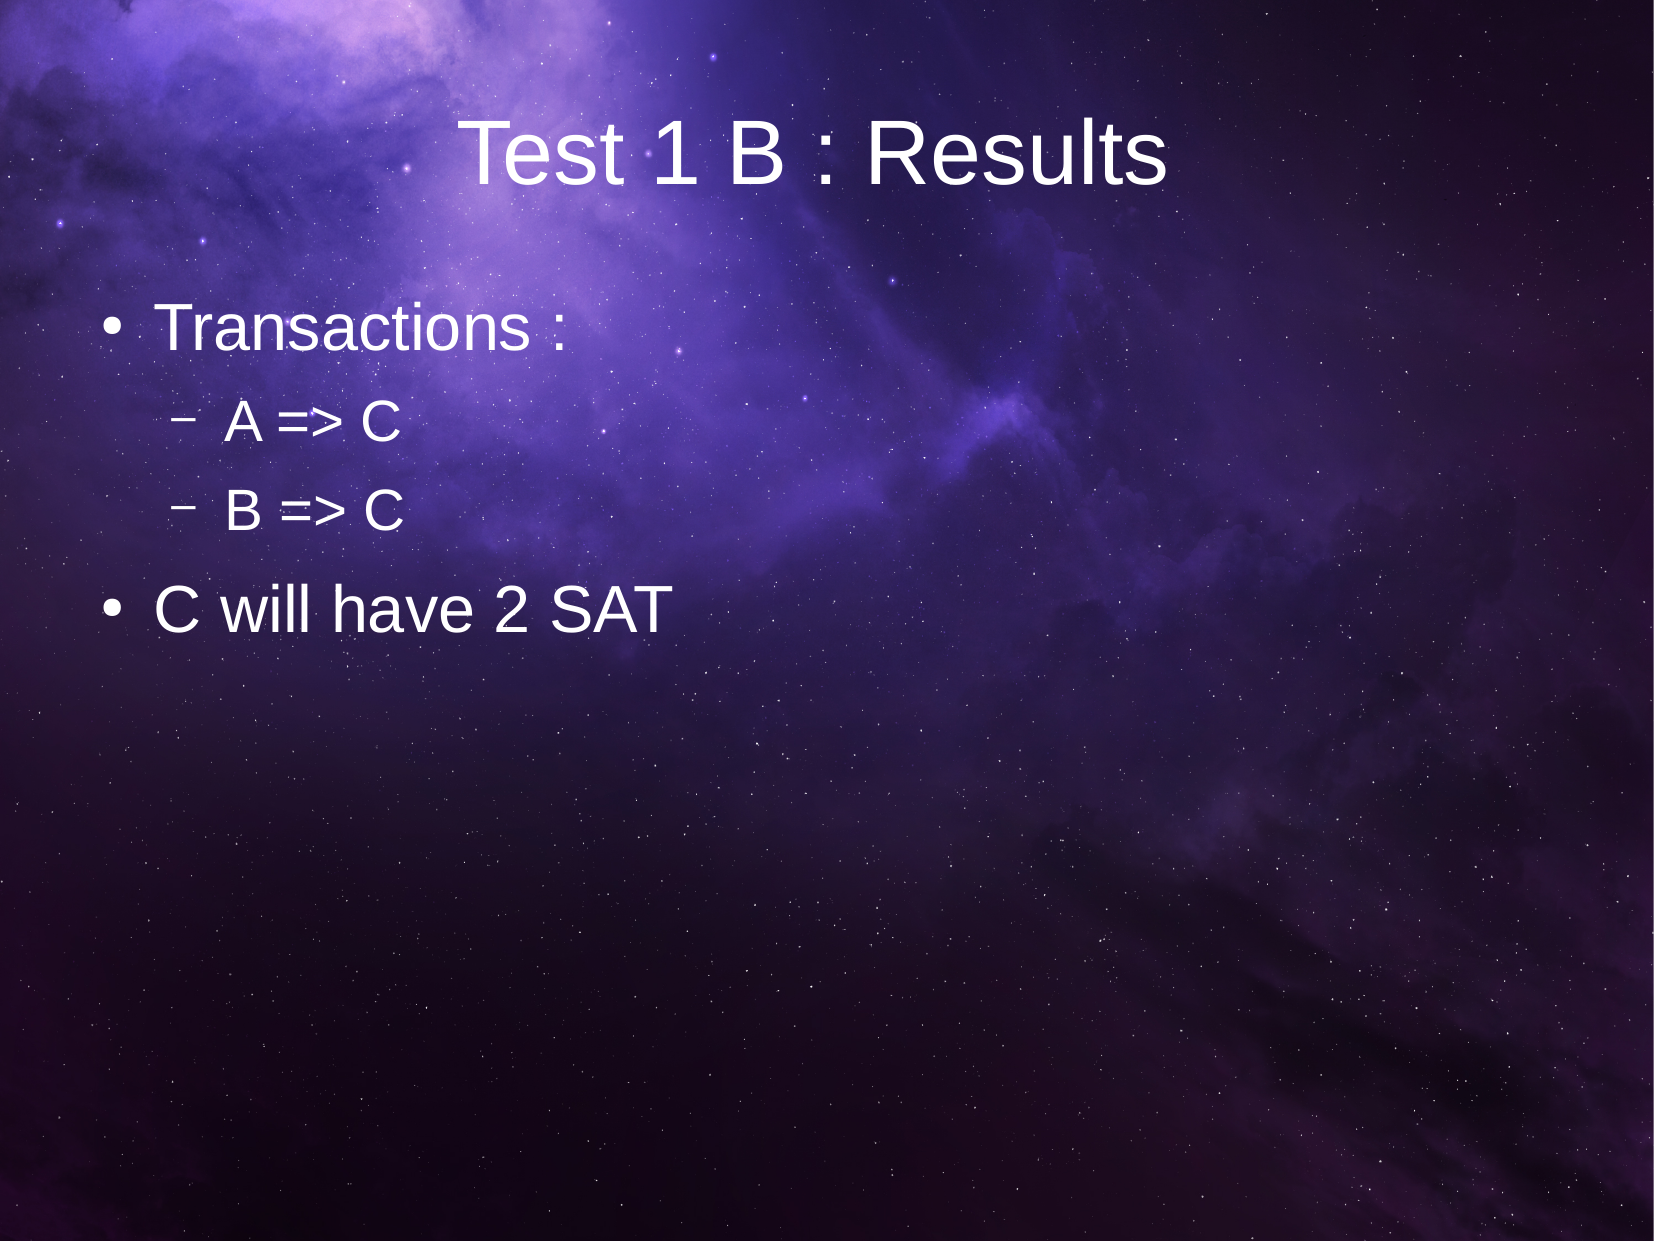

# Test 1 B : Results
Transactions :
A => C
B => C
C will have 2 SAT